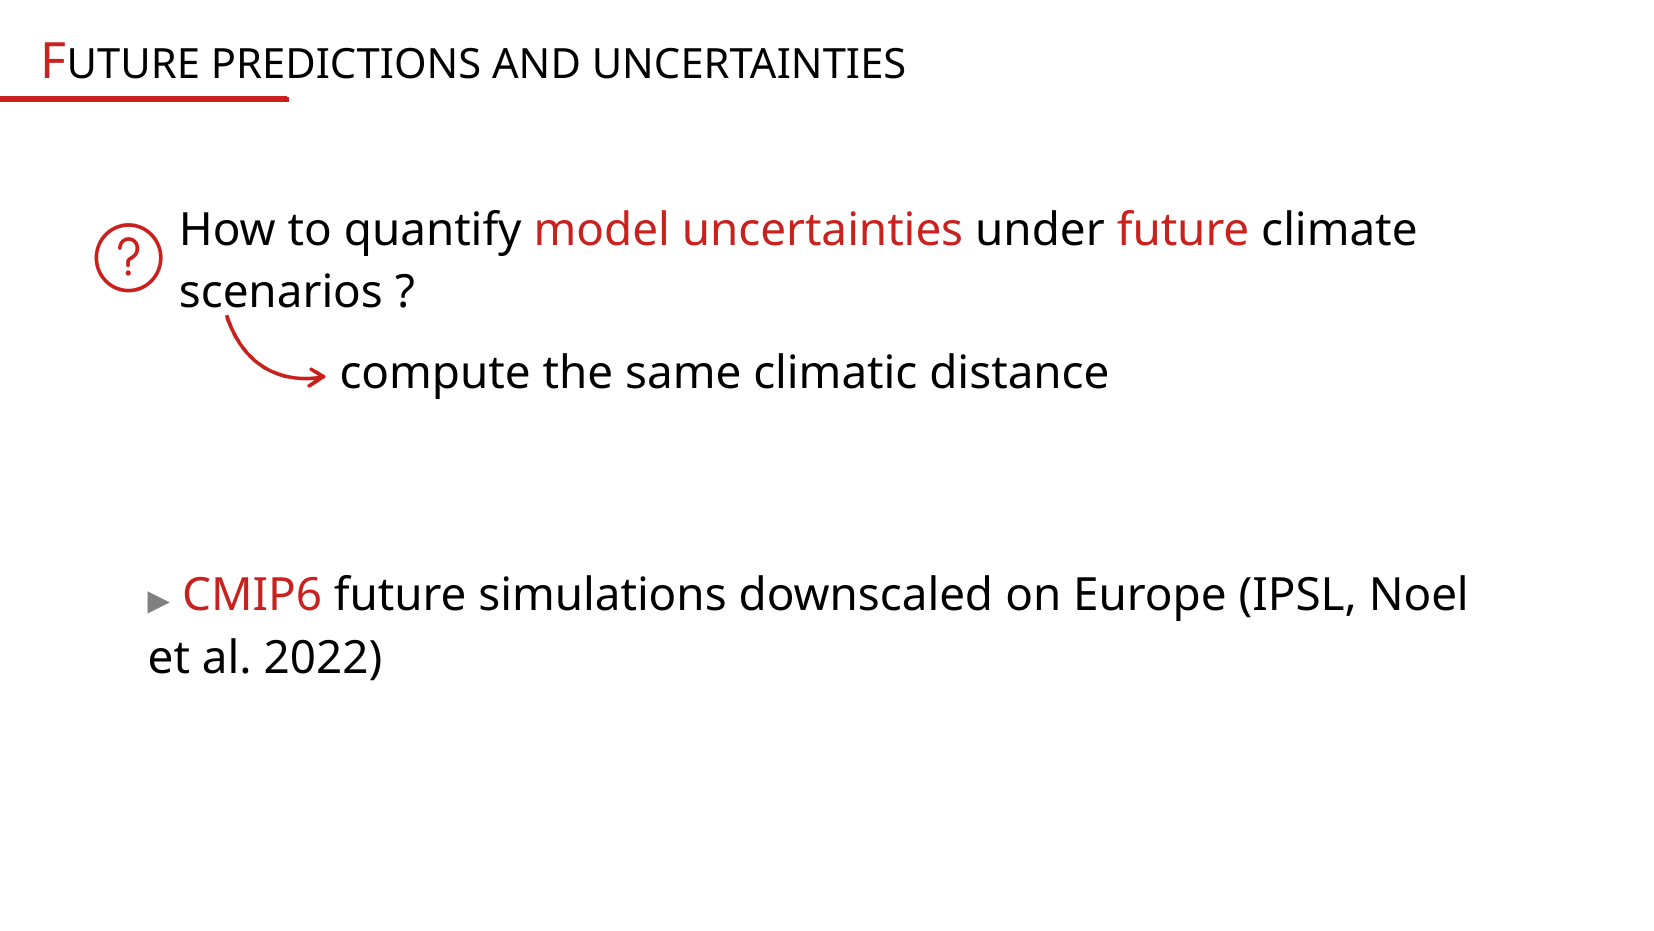

FUTURE PREDICTIONS AND UNCERTAINTIES
How to quantify model uncertainties under future climate scenarios ?
compute the same climatic distance
▶ CMIP6 future simulations downscaled on Europe (IPSL, Noel et al. 2022)